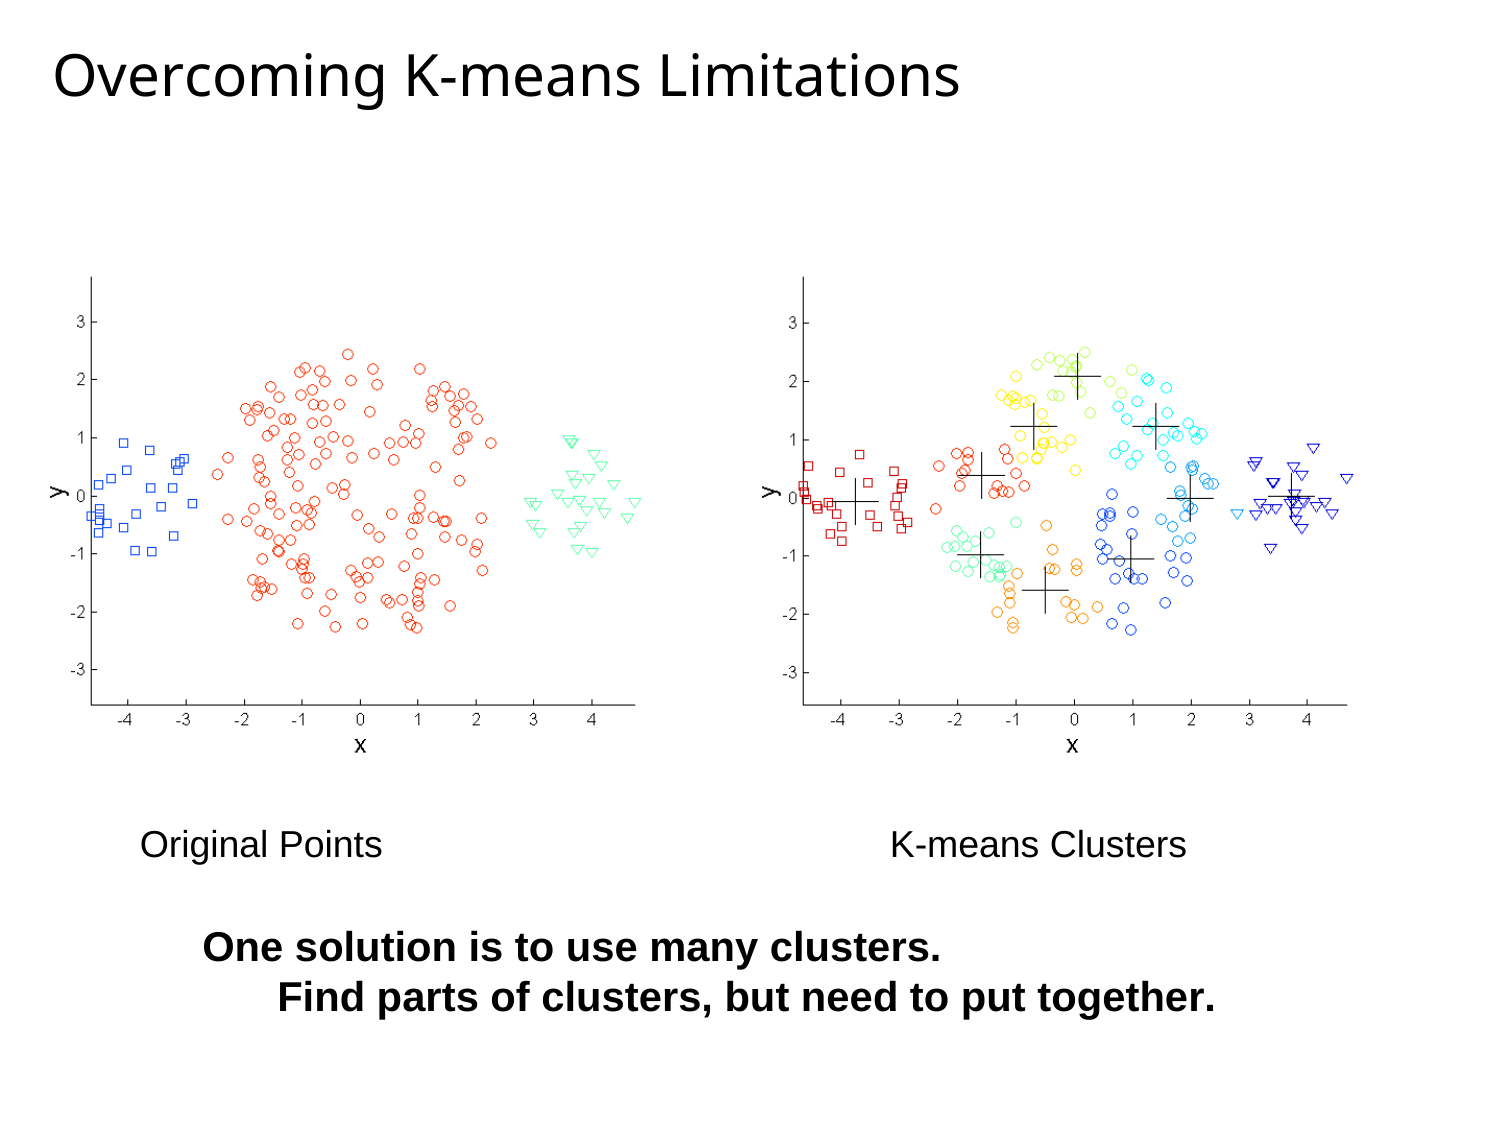

Overcoming K-means Limitations
Original Points				K-means Clusters
One solution is to use many clusters.
Find parts of clusters, but need to put together.